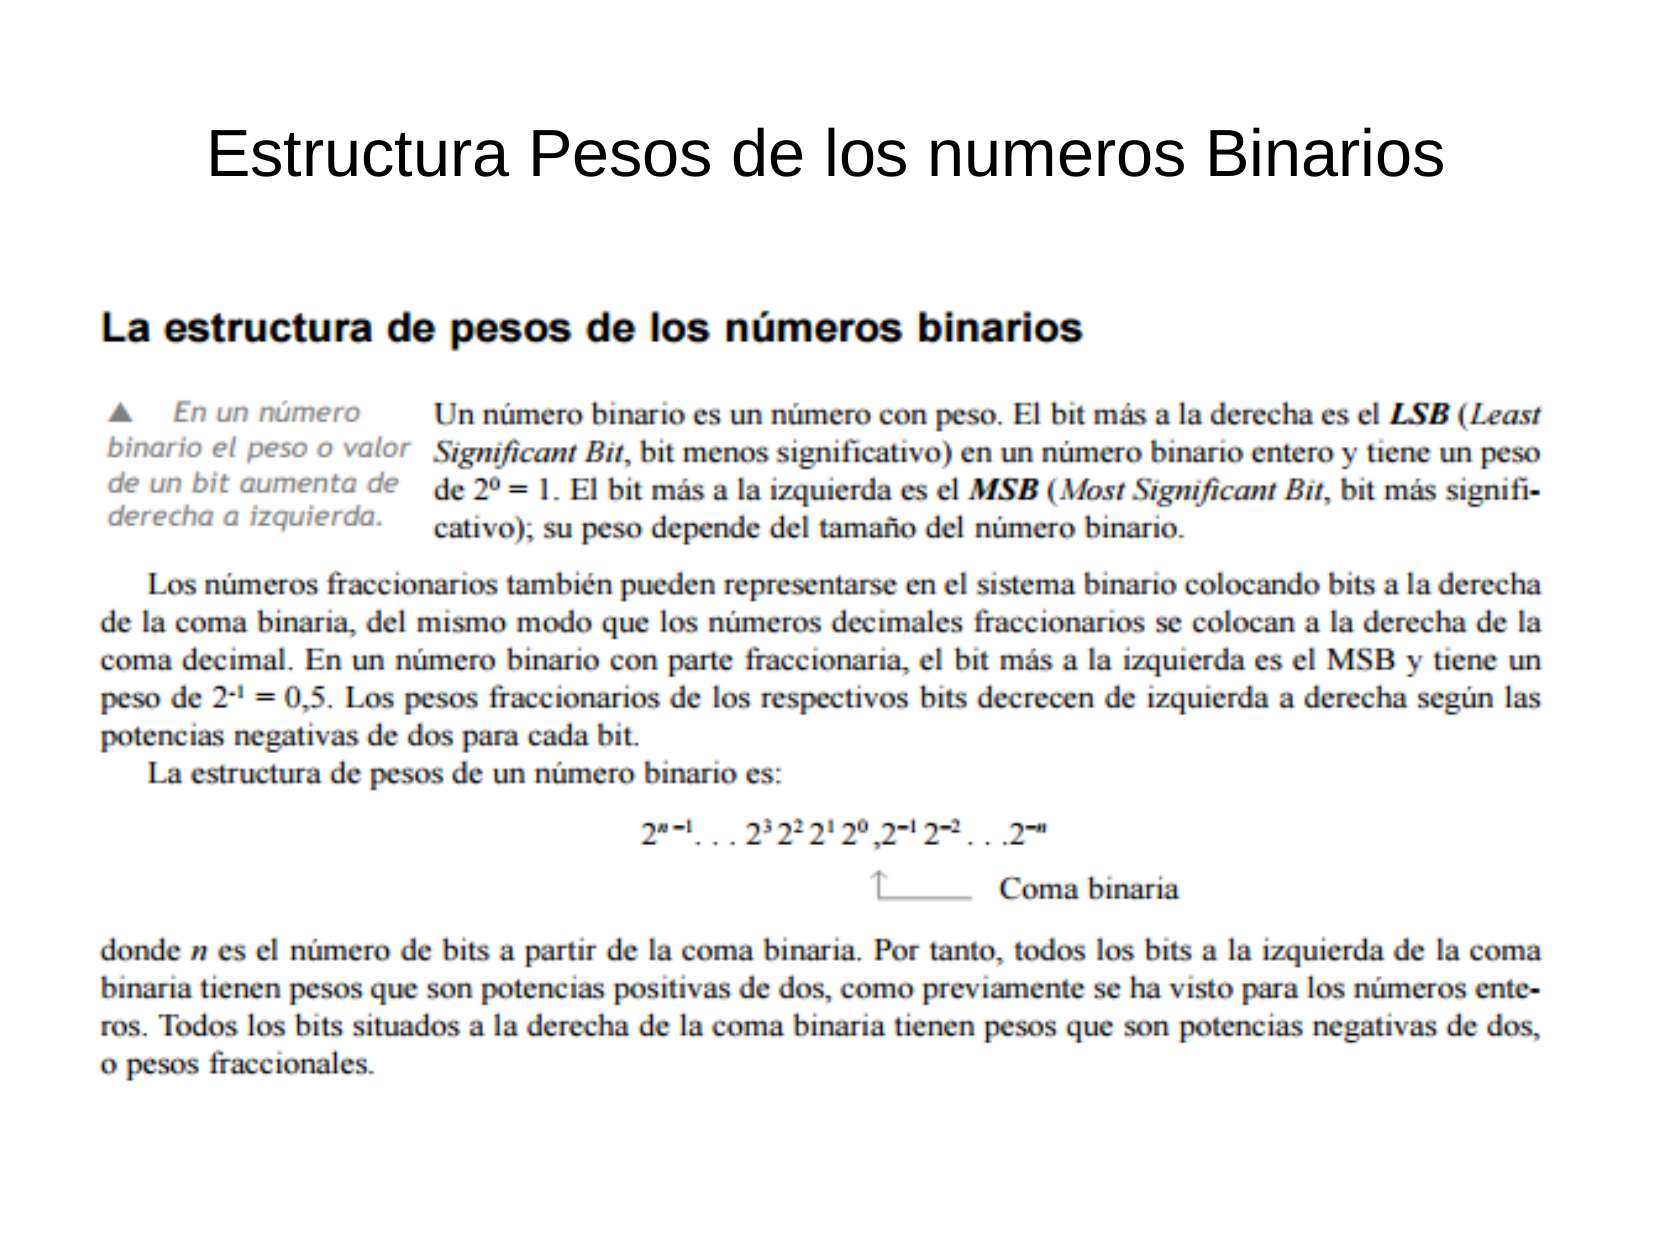

# Estructura Pesos de los numeros Binarios